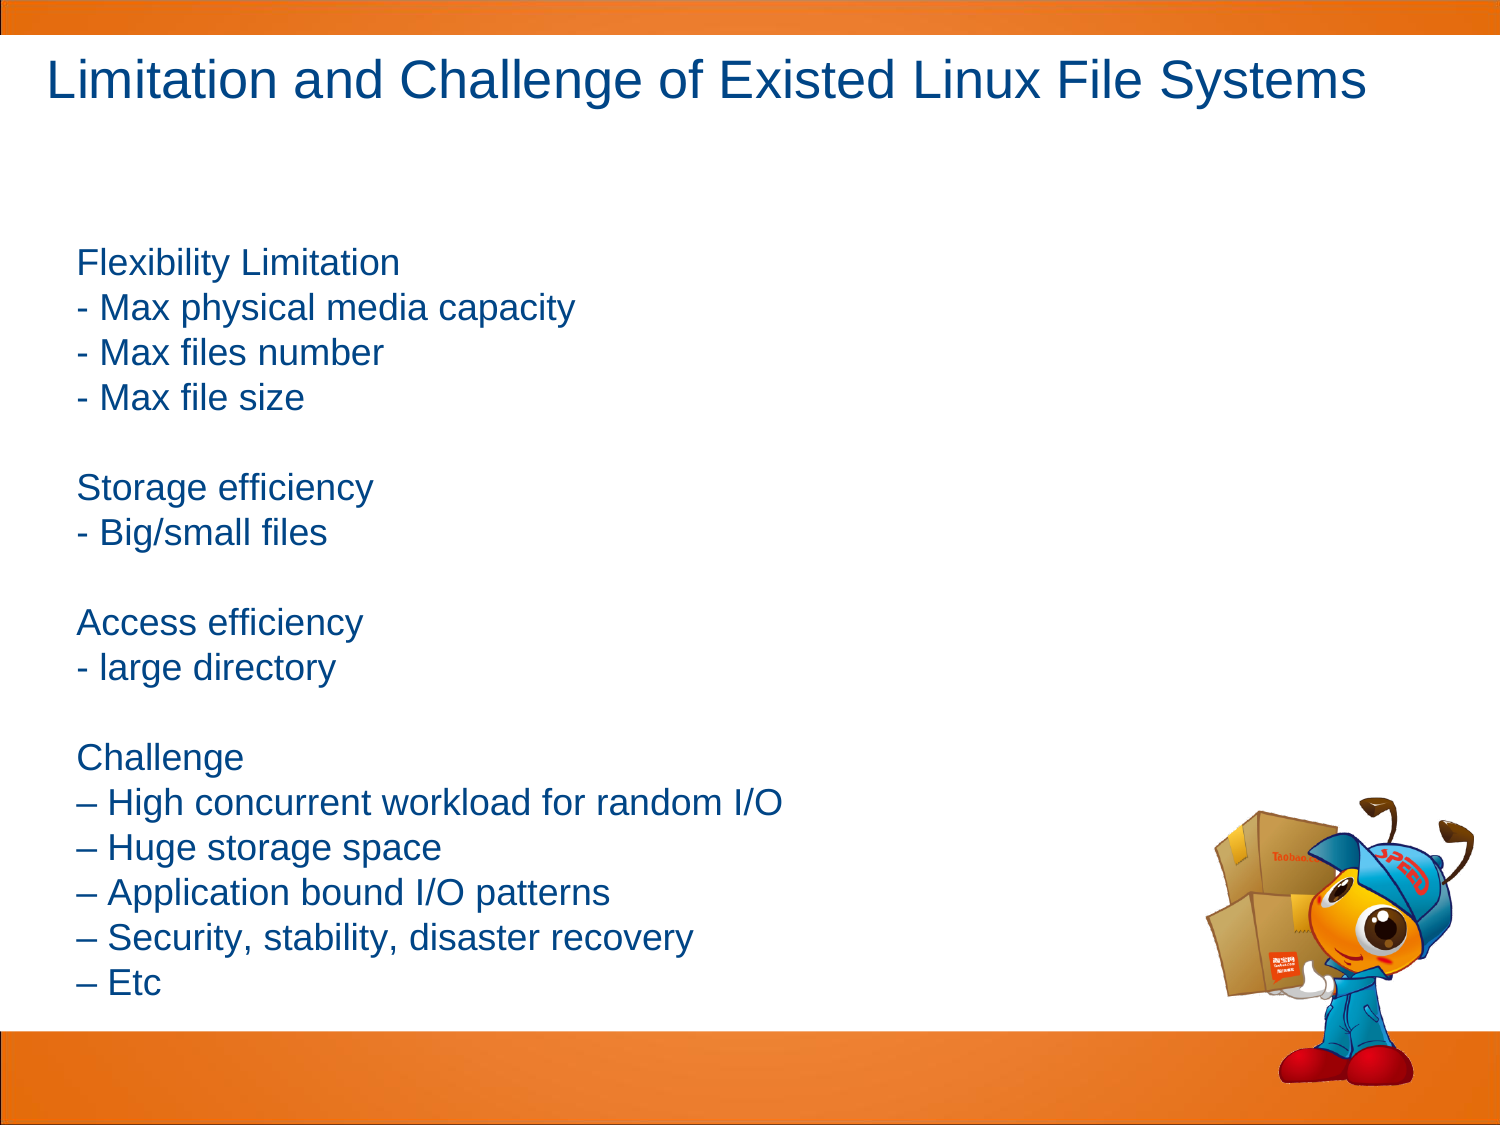

Limitation and Challenge of Existed Linux File Systems
Flexibility Limitation
- Max physical media capacity
- Max files number
- Max file size
Storage efficiency
- Big/small files
Access efficiency
- large directory
Challenge
– High concurrent workload for random I/O
– Huge storage space
– Application bound I/O patterns
– Security, stability, disaster recovery
– Etc